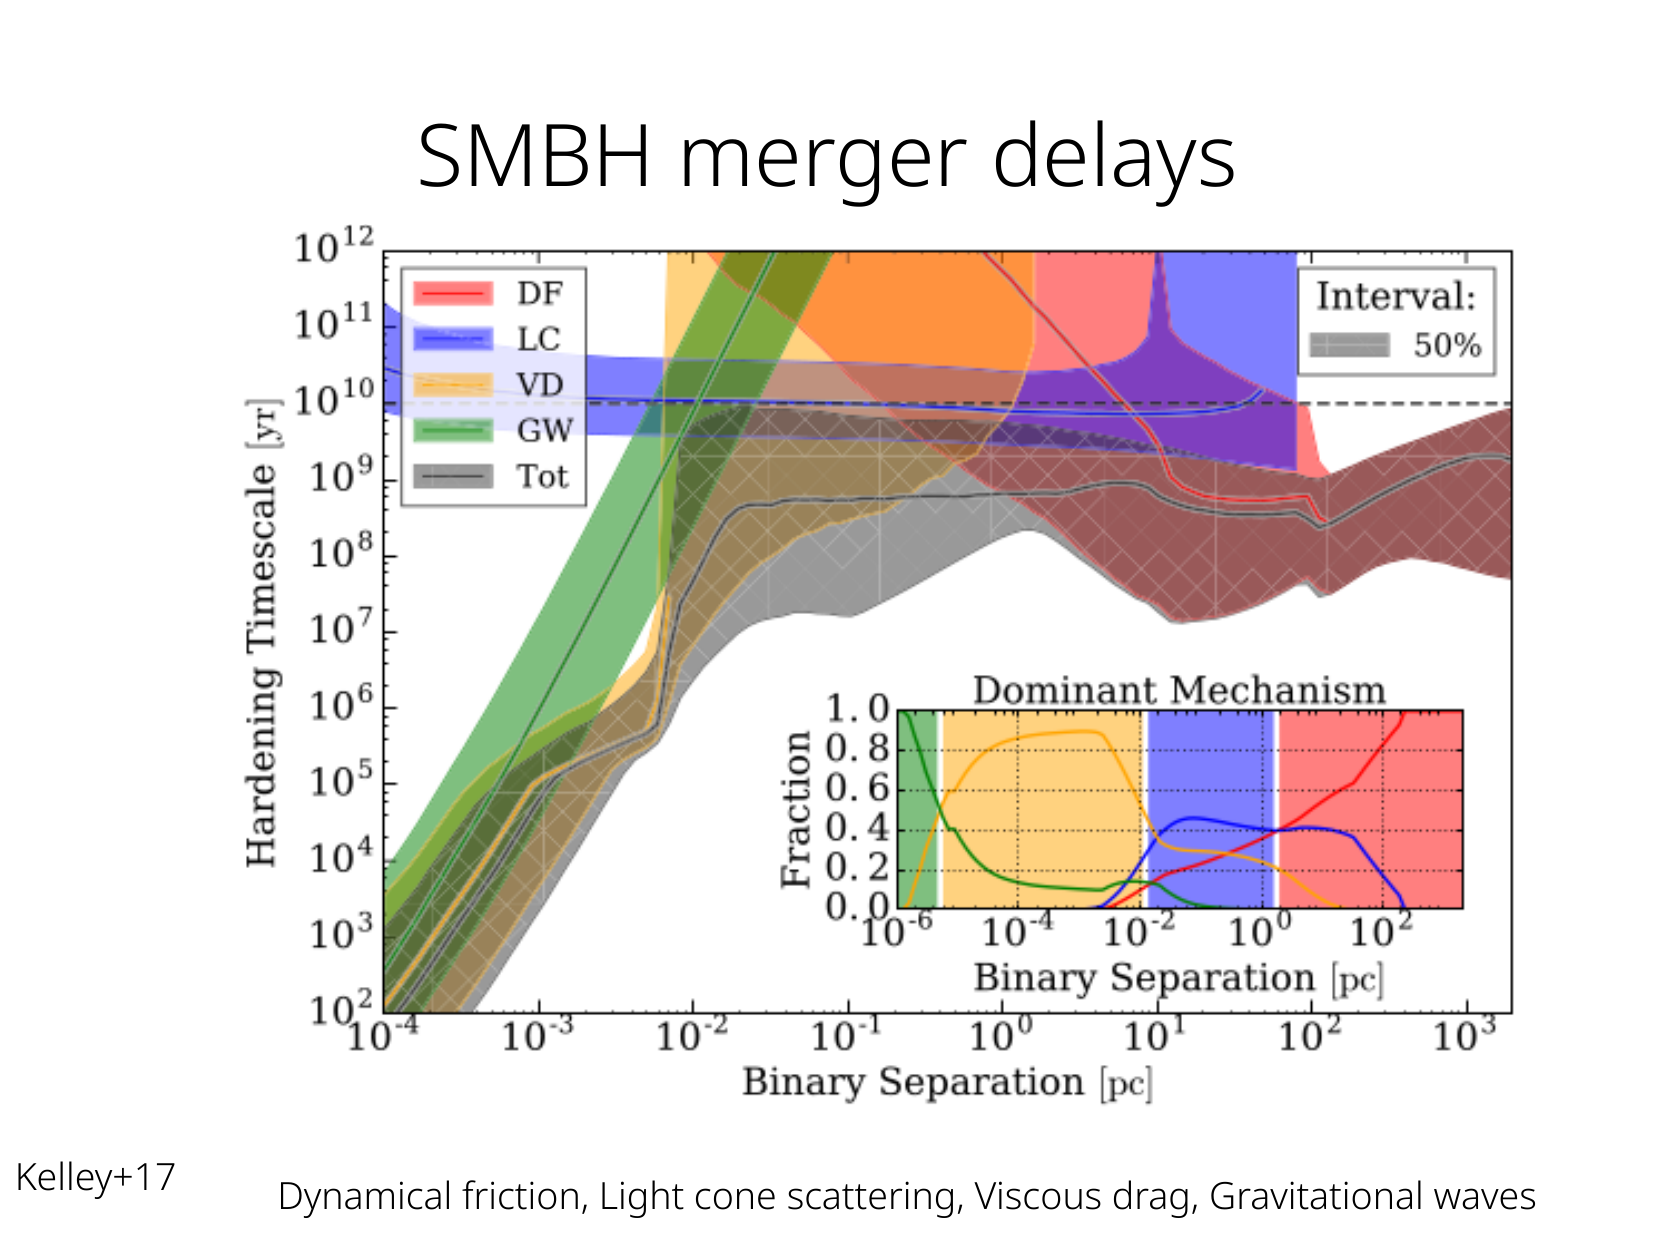

# SMBH merger delays
Kelley+17
Dynamical friction, Light cone scattering, Viscous drag, Gravitational waves